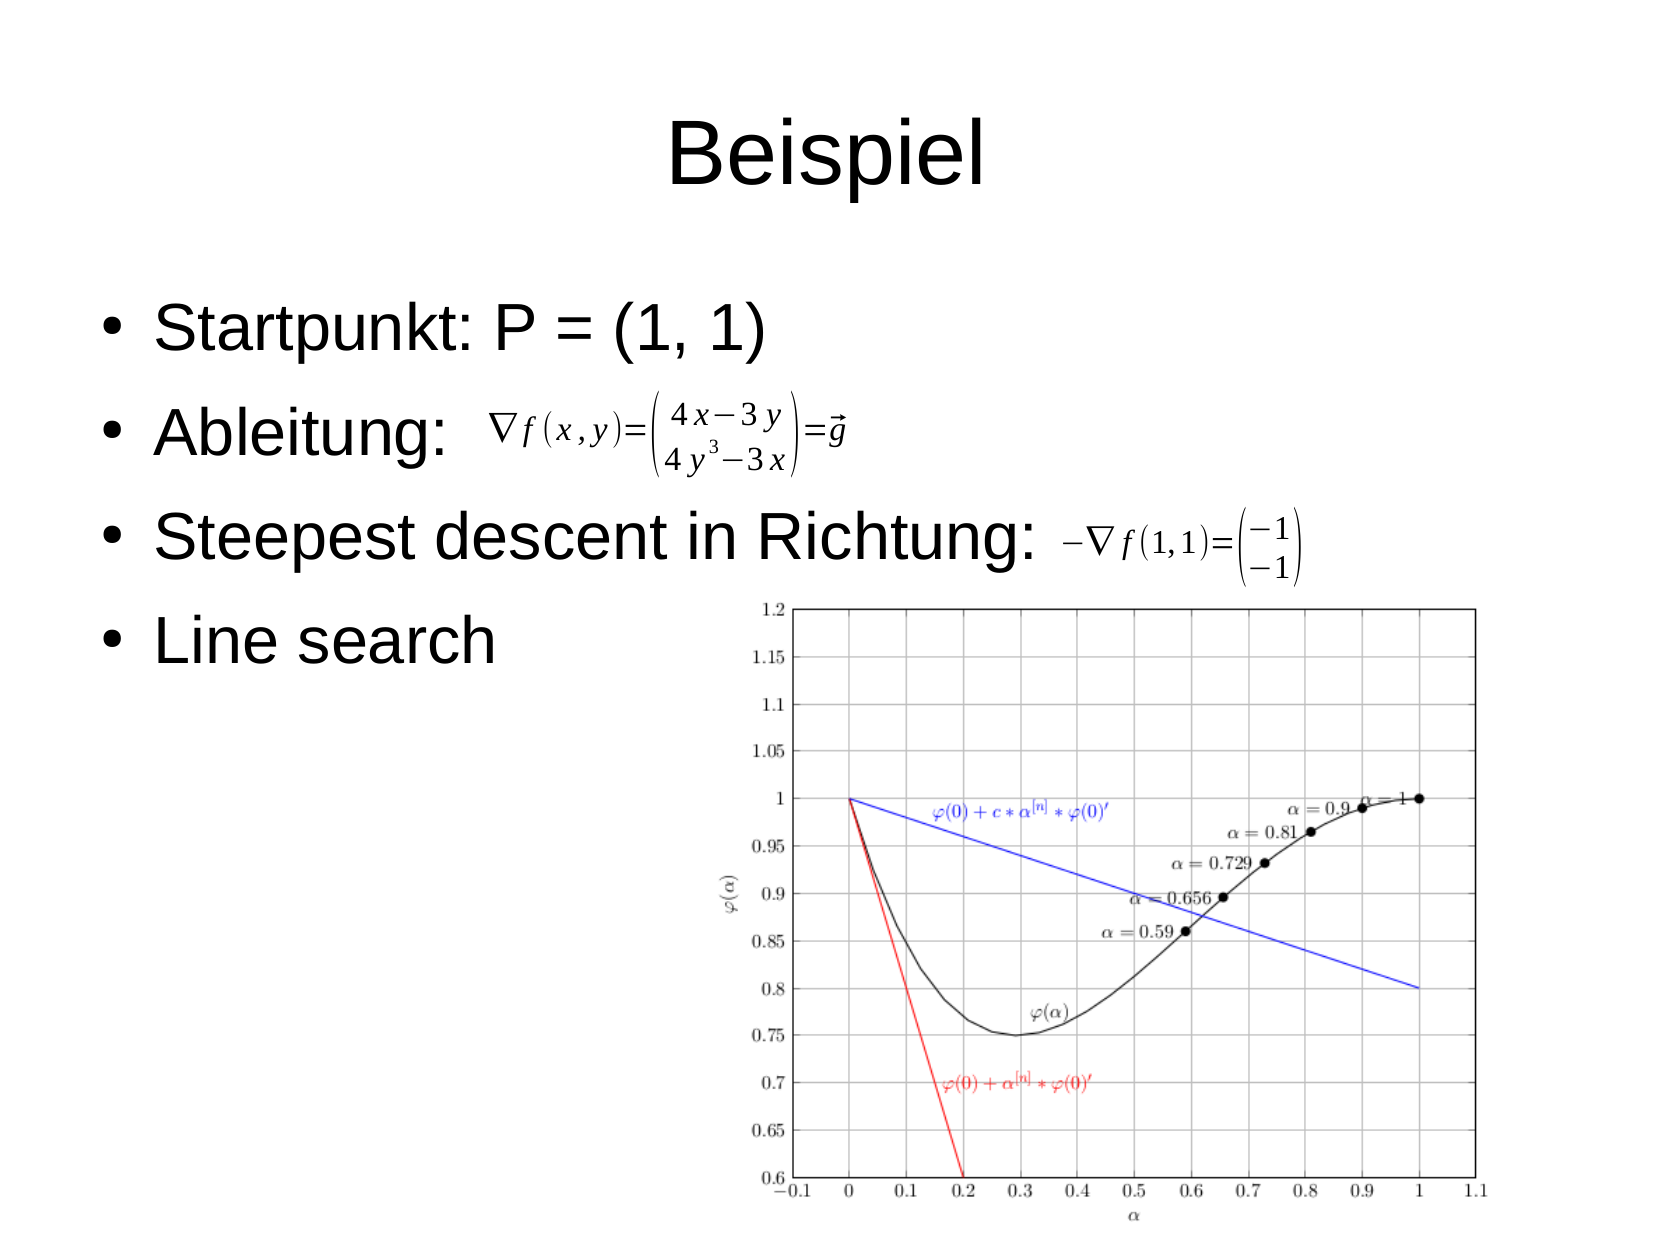

# Beispiel
Startpunkt: P = (1, 1)
Ableitung:
Steepest descent in Richtung:
Line search